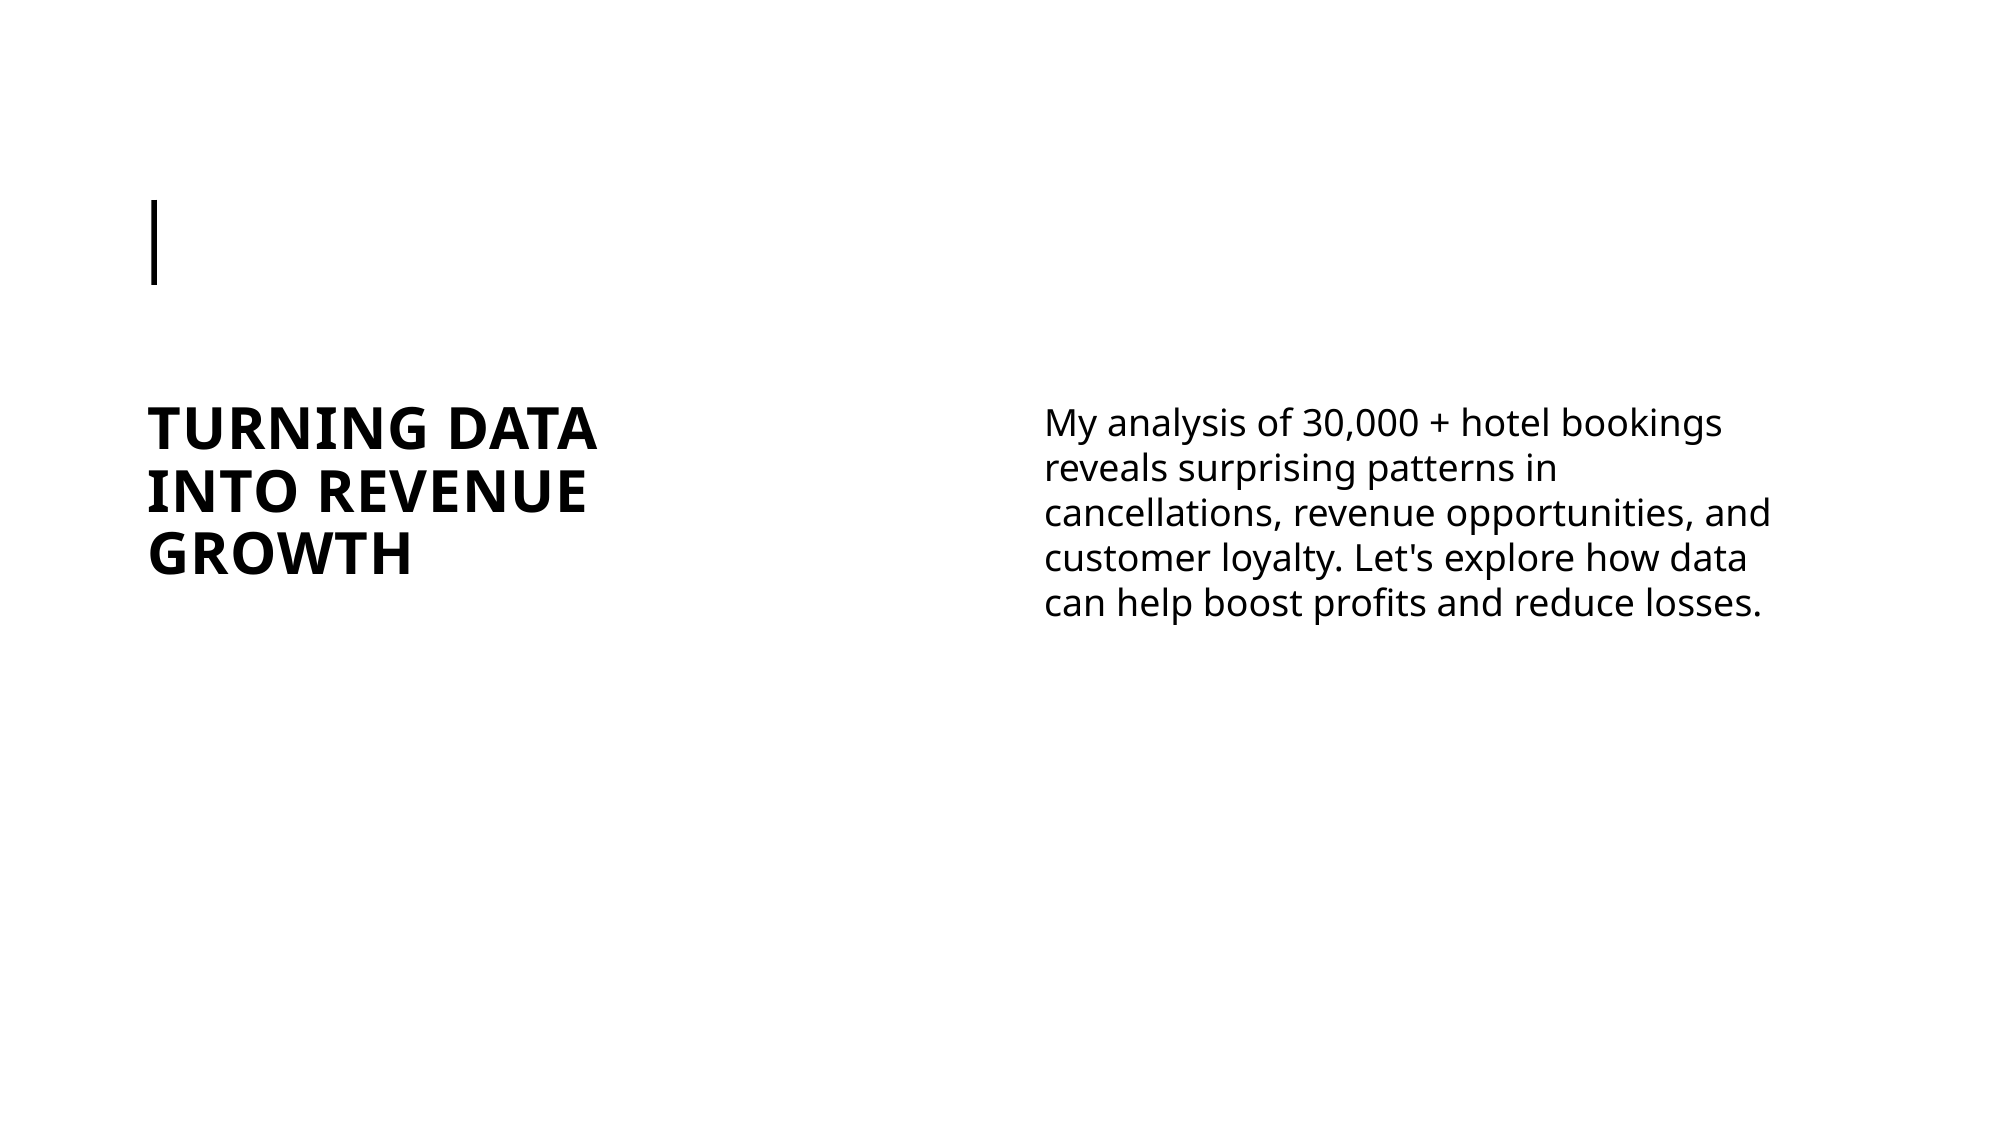

# Turning Data into Revenue Growth
My analysis of 30,000 + hotel bookings reveals surprising patterns in cancellations, revenue opportunities, and customer loyalty. Let's explore how data can help boost profits and reduce losses.